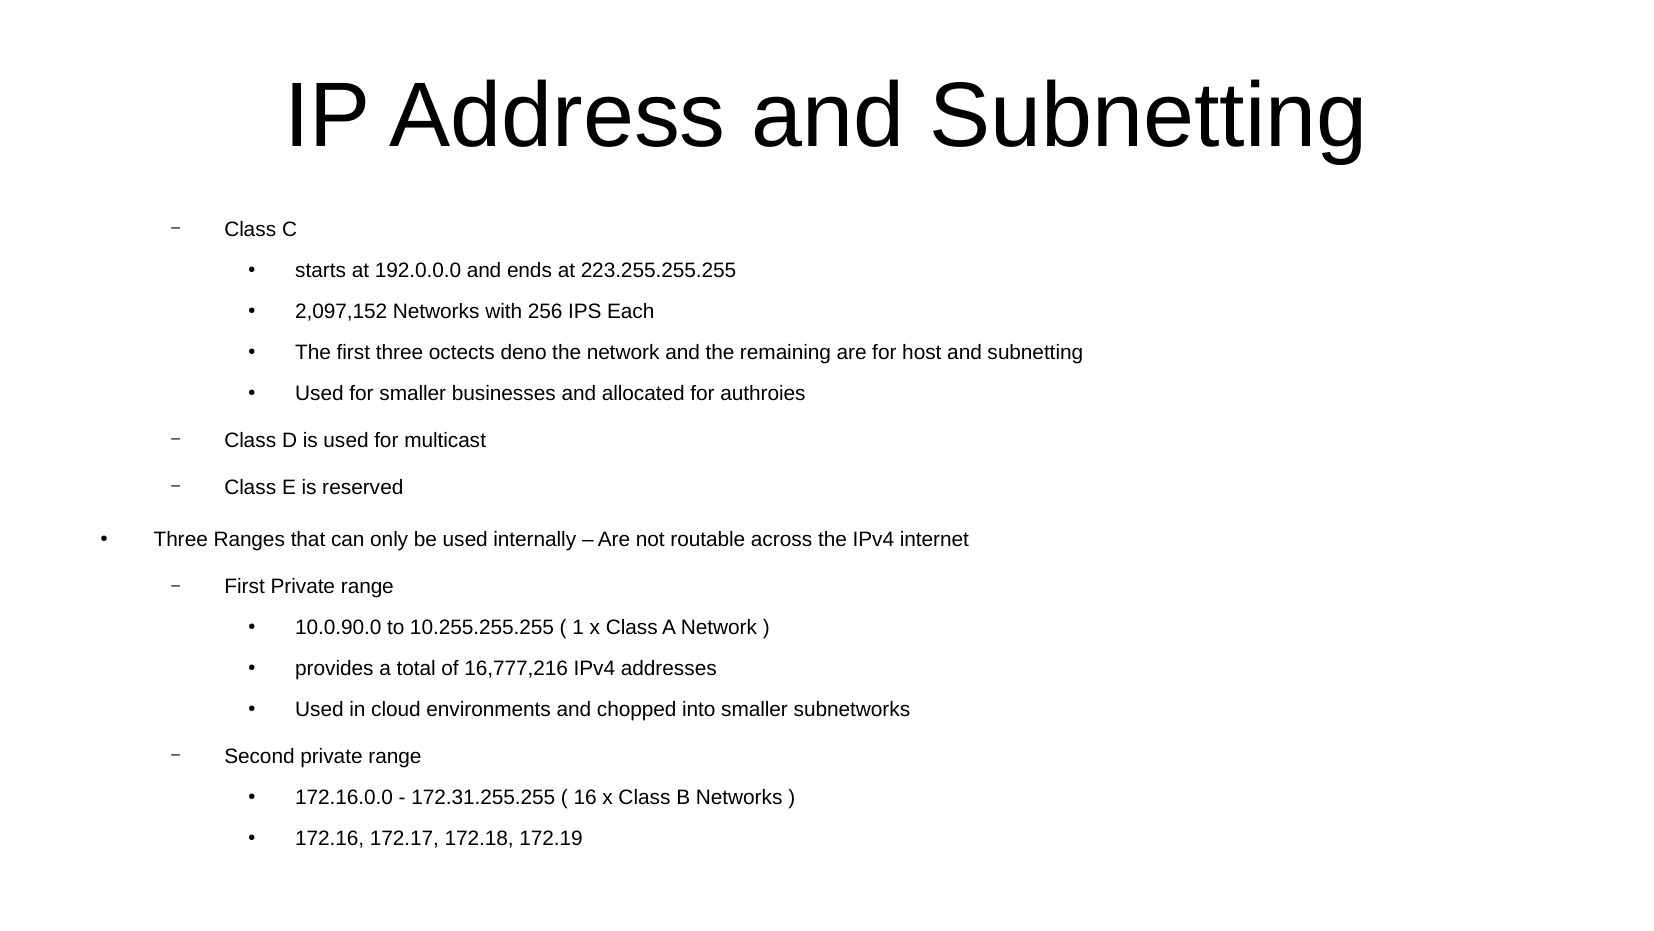

# IP Address and Subnetting
Class C
starts at 192.0.0.0 and ends at 223.255.255.255
2,097,152 Networks with 256 IPS Each
The first three octects deno the network and the remaining are for host and subnetting
Used for smaller businesses and allocated for authroies
Class D is used for multicast
Class E is reserved
Three Ranges that can only be used internally – Are not routable across the IPv4 internet
First Private range
10.0.90.0 to 10.255.255.255 ( 1 x Class A Network )
provides a total of 16,777,216 IPv4 addresses
Used in cloud environments and chopped into smaller subnetworks
Second private range
172.16.0.0 - 172.31.255.255 ( 16 x Class B Networks )
172.16, 172.17, 172.18, 172.19